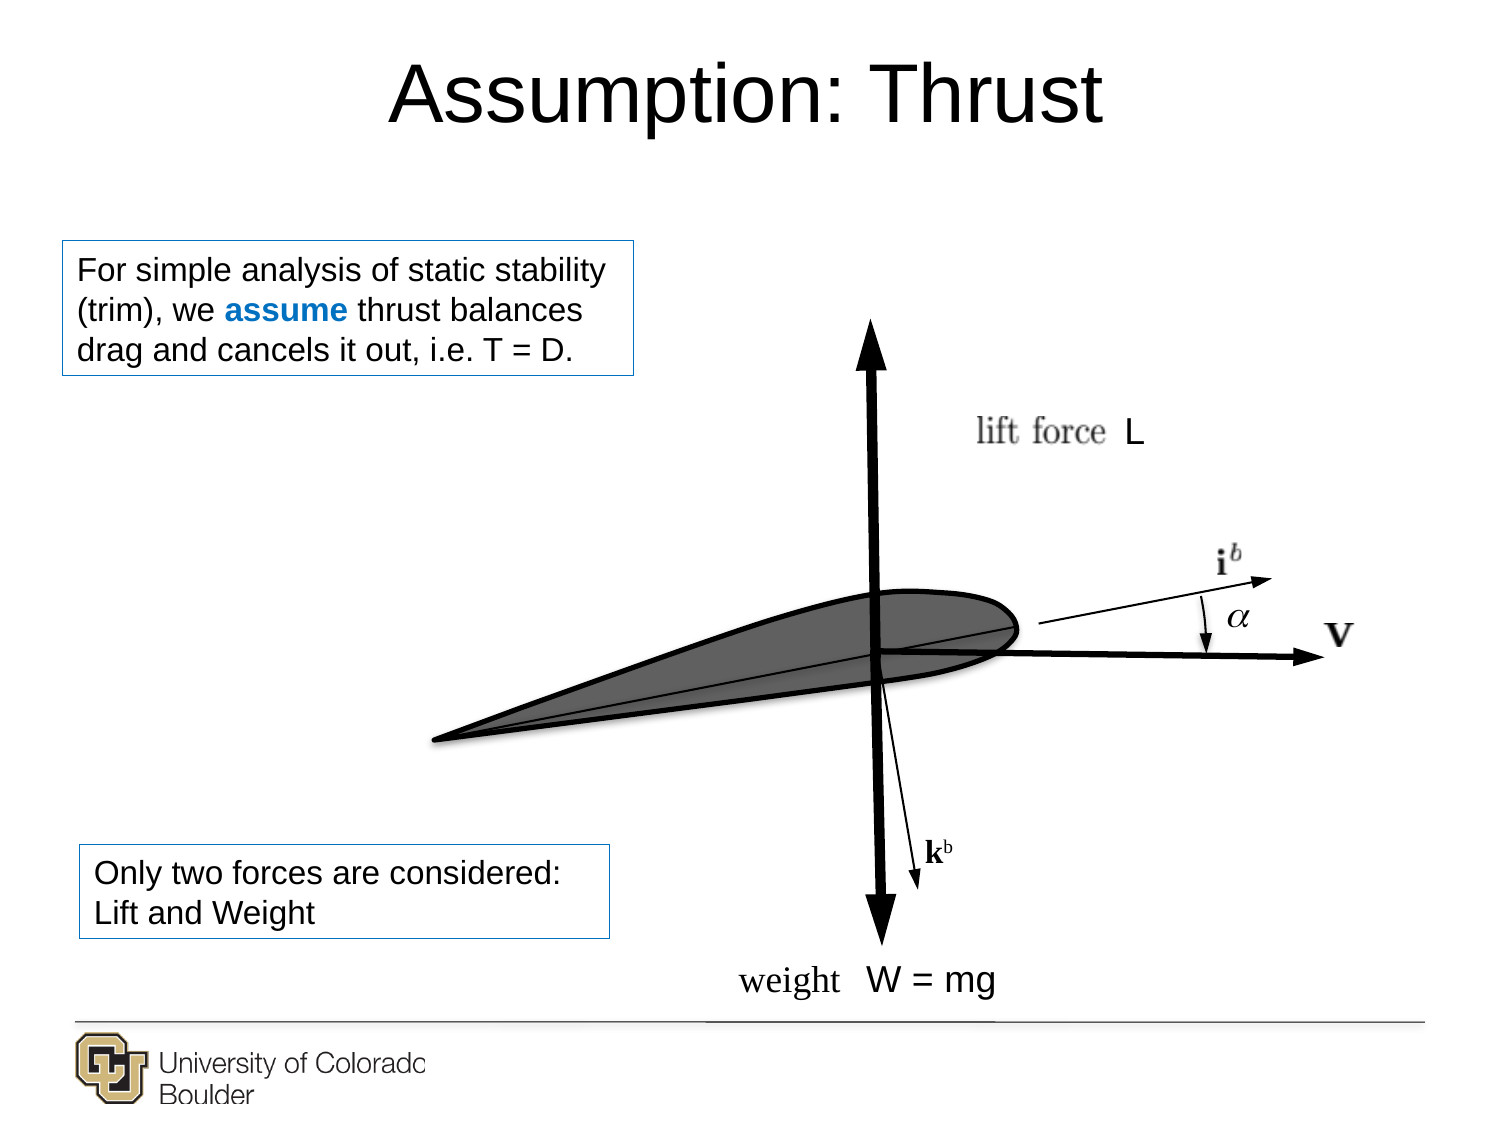

# Assumption: Thrust
For simple analysis of static stability (trim), we assume thrust balances drag and cancels it out, i.e. T = D.
L
a
kb
Only two forces are considered: Lift and Weight
weight W = mg